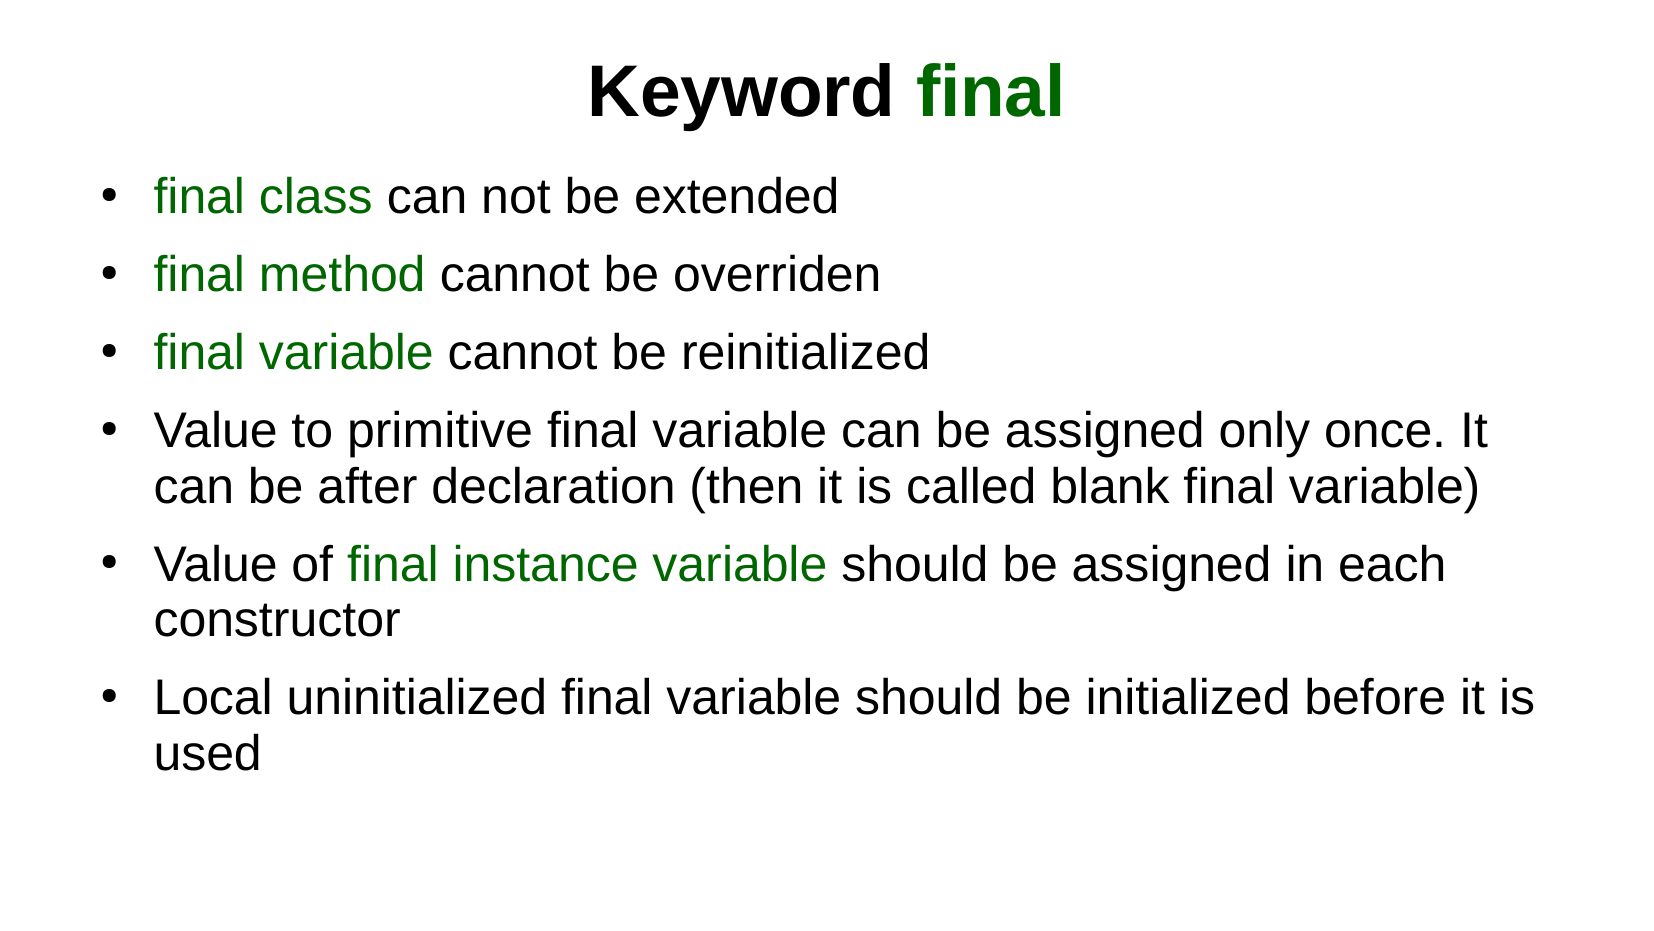

# Keyword final
final class can not be extended
final method cannot be overriden
final variable cannot be reinitialized
Value to primitive final variable can be assigned only once. It can be after declaration (then it is called blank final variable)
Value of final instance variable should be assigned in each constructor
Local uninitialized final variable should be initialized before it is used